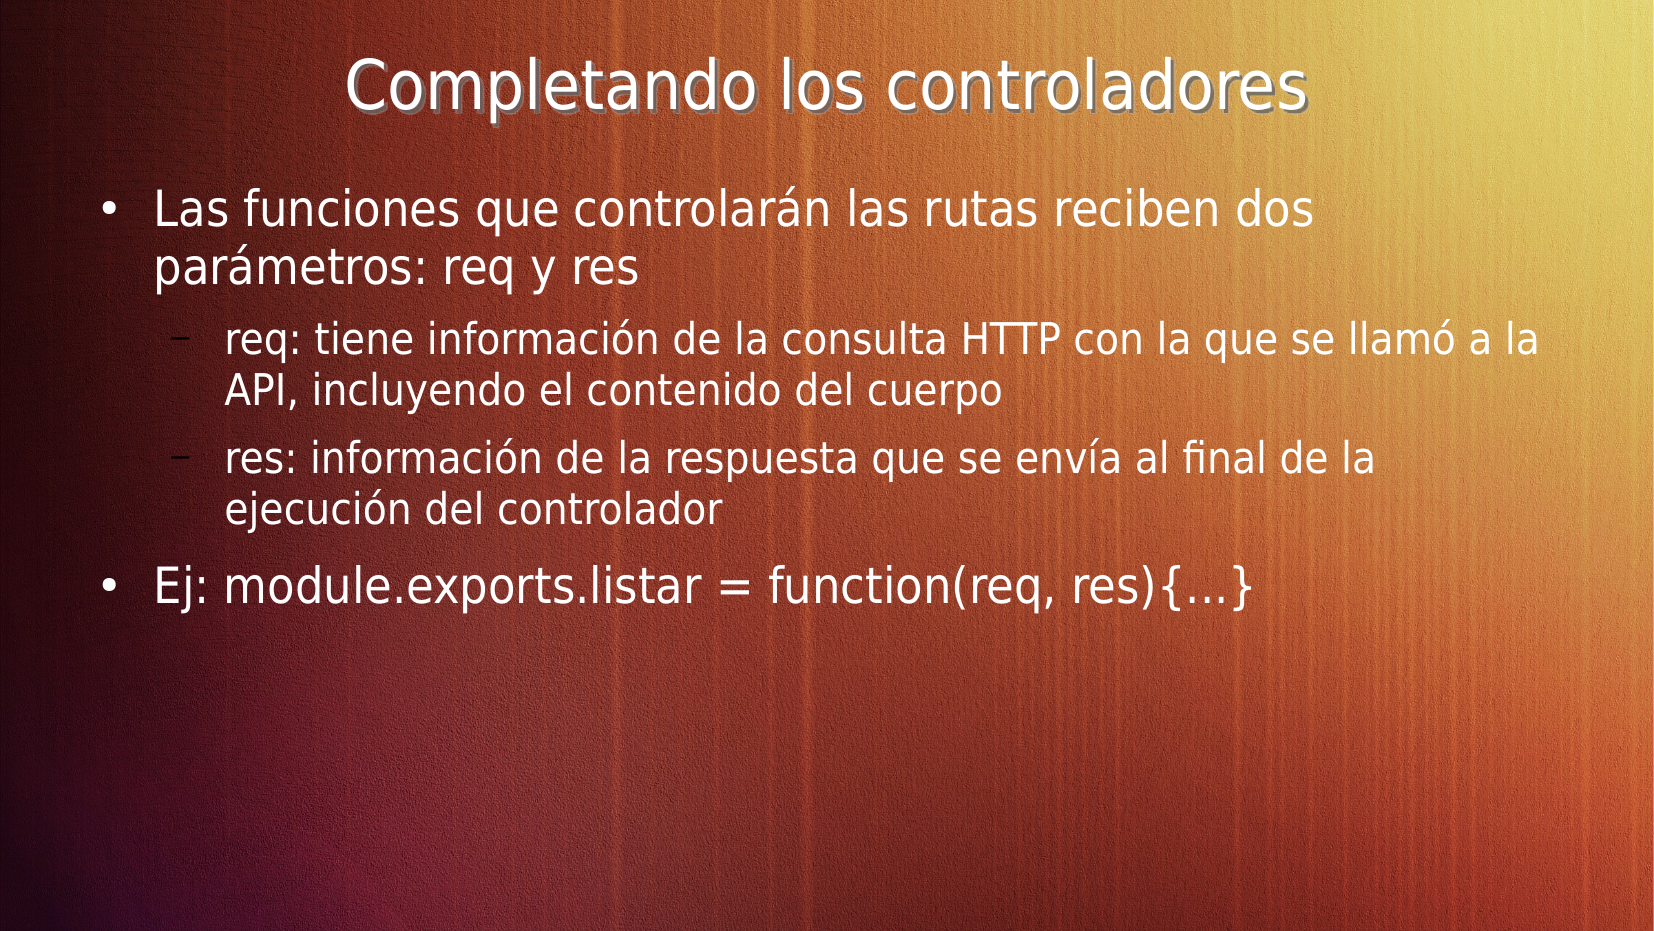

# Completando los controladores
Las funciones que controlarán las rutas reciben dos parámetros: req y res
req: tiene información de la consulta HTTP con la que se llamó a la API, incluyendo el contenido del cuerpo
res: información de la respuesta que se envía al final de la ejecución del controlador
Ej: module.exports.listar = function(req, res){...}